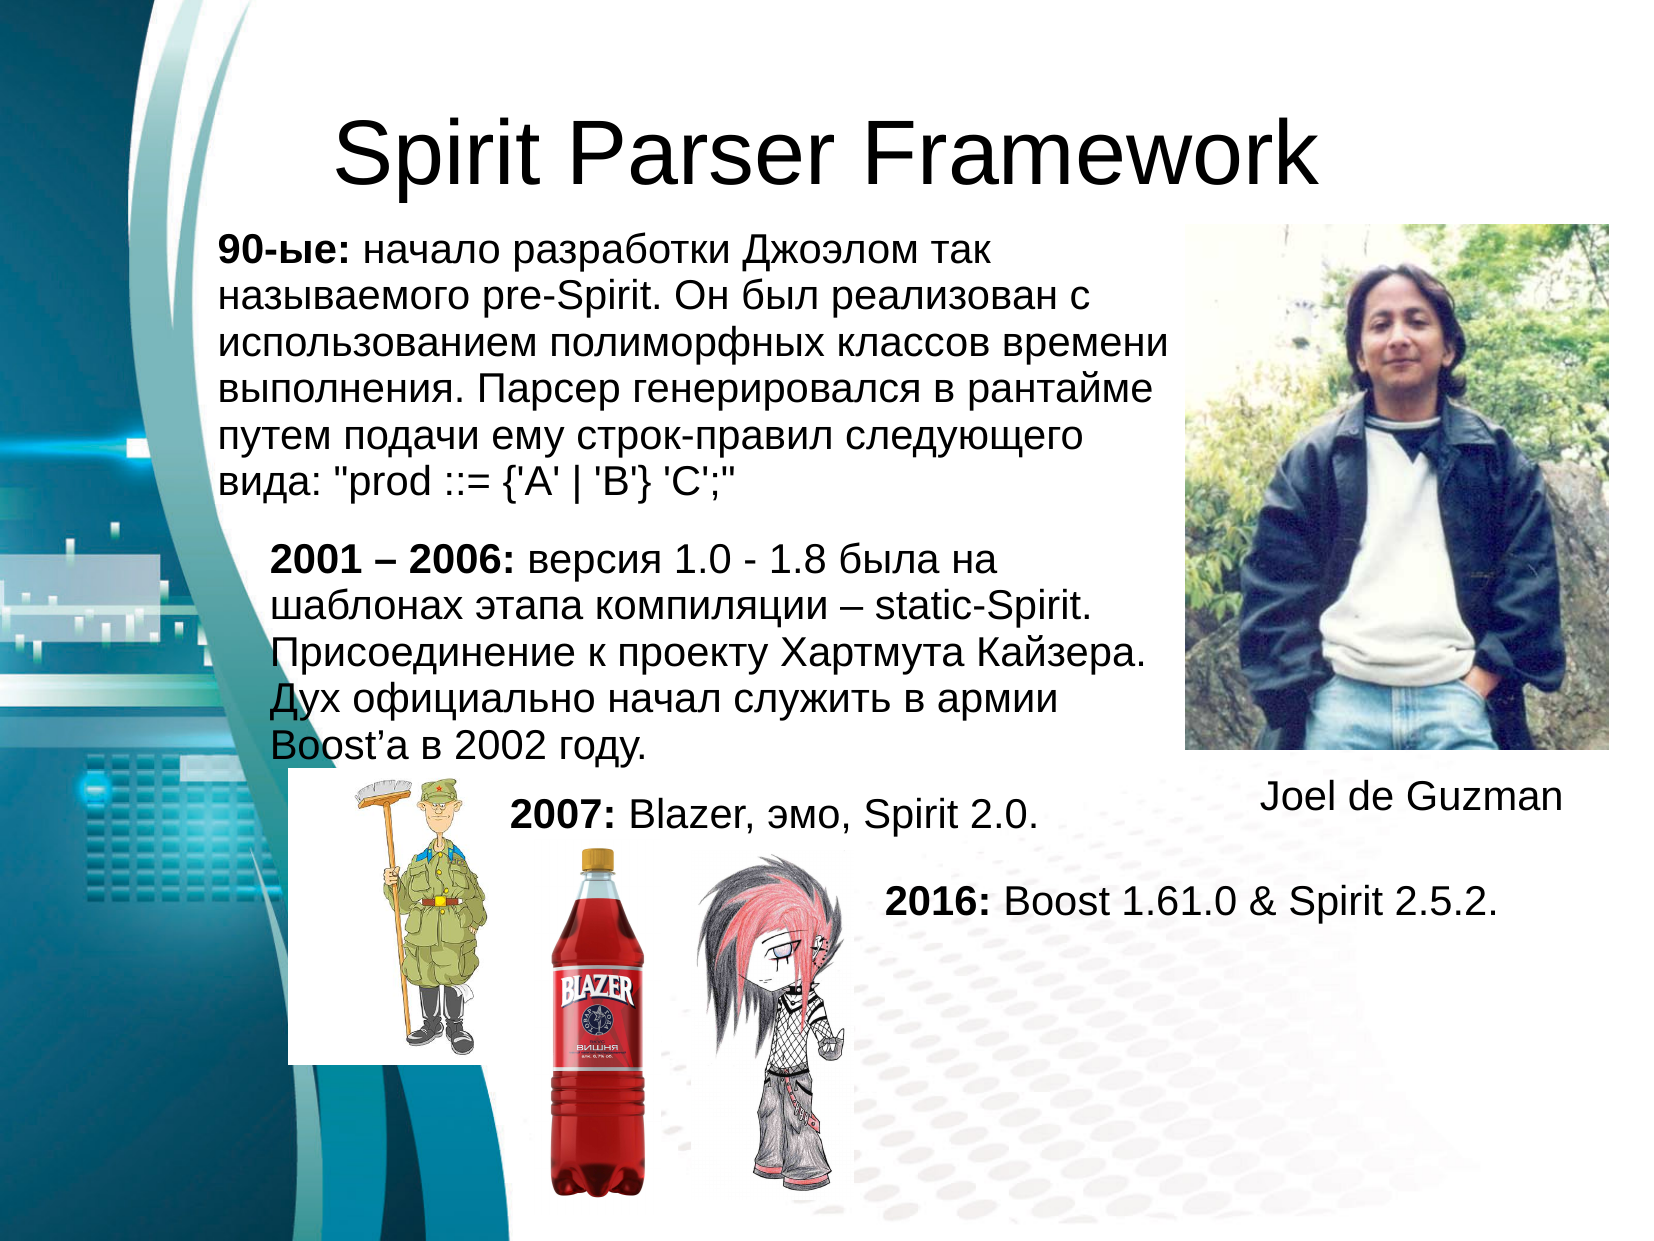

# Spirit Parser Framework
90-ые: начало разработки Джоэлом так называемого pre-Spirit. Он был реализован с использованием полиморфных классов времени выполнения. Парсер генерировался в рантайме путем подачи ему строк-правил следующего вида: "prod ::= {'A' | 'B'} 'C';"
2001 – 2006: версия 1.0 - 1.8 была на шаблонах этапа компиляции – static-Spirit. Присоединение к проекту Хартмута Кайзера. Дух официально начал служить в армии Boost’а в 2002 году.
Joel de Guzman
2007: Blazer, эмо, Spirit 2.0.
2016: Boost 1.61.0 & Spirit 2.5.2.